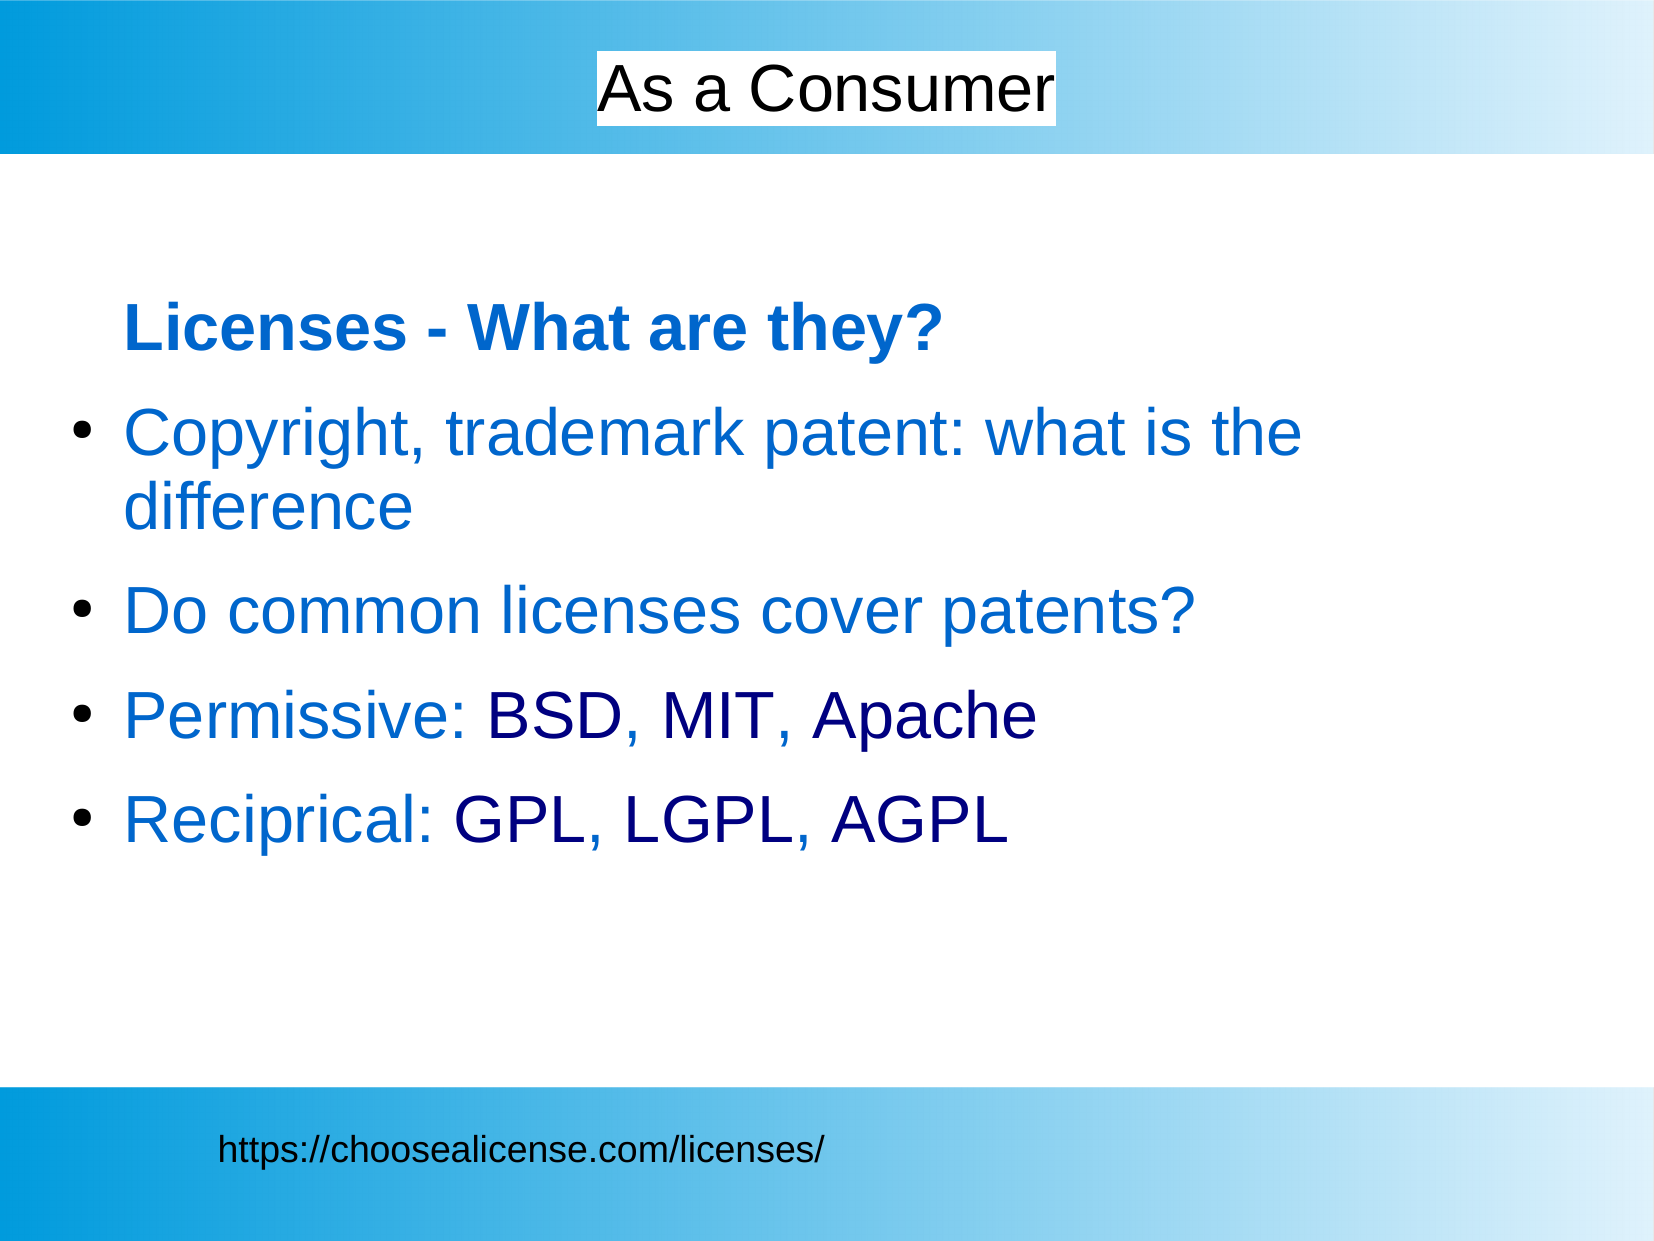

As a Consumer
# Licenses - What are they?
Copyright, trademark patent: what is the difference
Do common licenses cover patents?
Permissive: BSD, MIT, Apache
Reciprical: GPL, LGPL, AGPL
https://choosealicense.com/licenses/